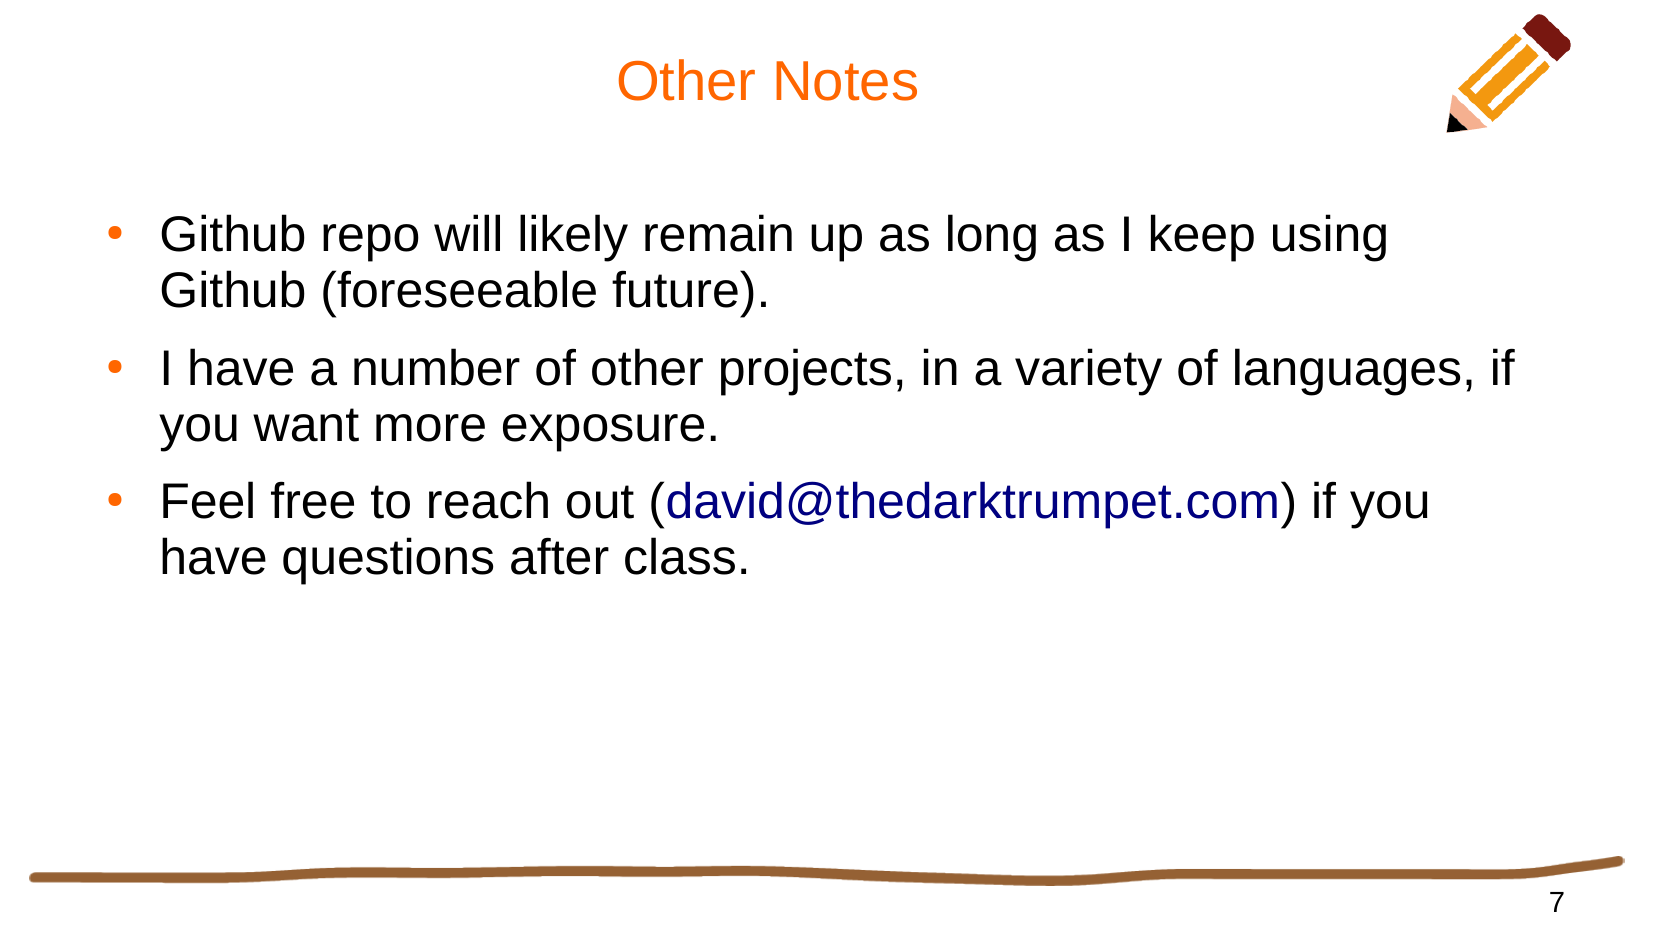

# Other Notes
Github repo will likely remain up as long as I keep using Github (foreseeable future).
I have a number of other projects, in a variety of languages, if you want more exposure.
Feel free to reach out (david@thedarktrumpet.com) if you have questions after class.
7